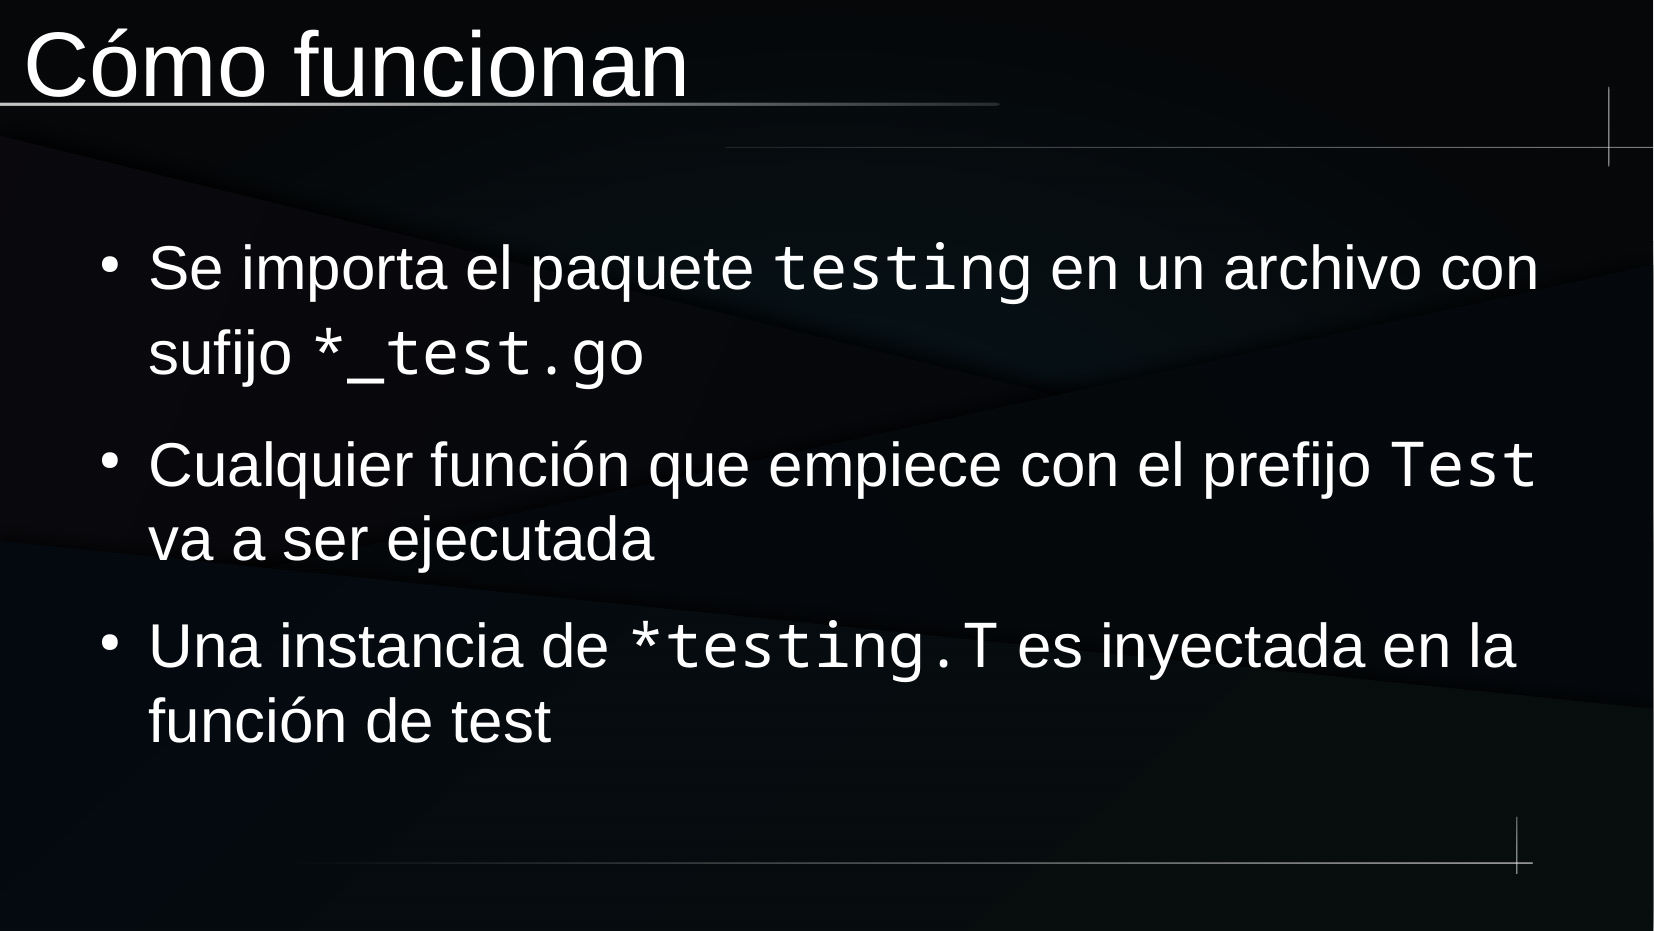

# Cómo funcionan
Se importa el paquete testing en un archivo con sufijo *_test.go
Cualquier función que empiece con el prefijo Test va a ser ejecutada
Una instancia de *testing.T es inyectada en la función de test